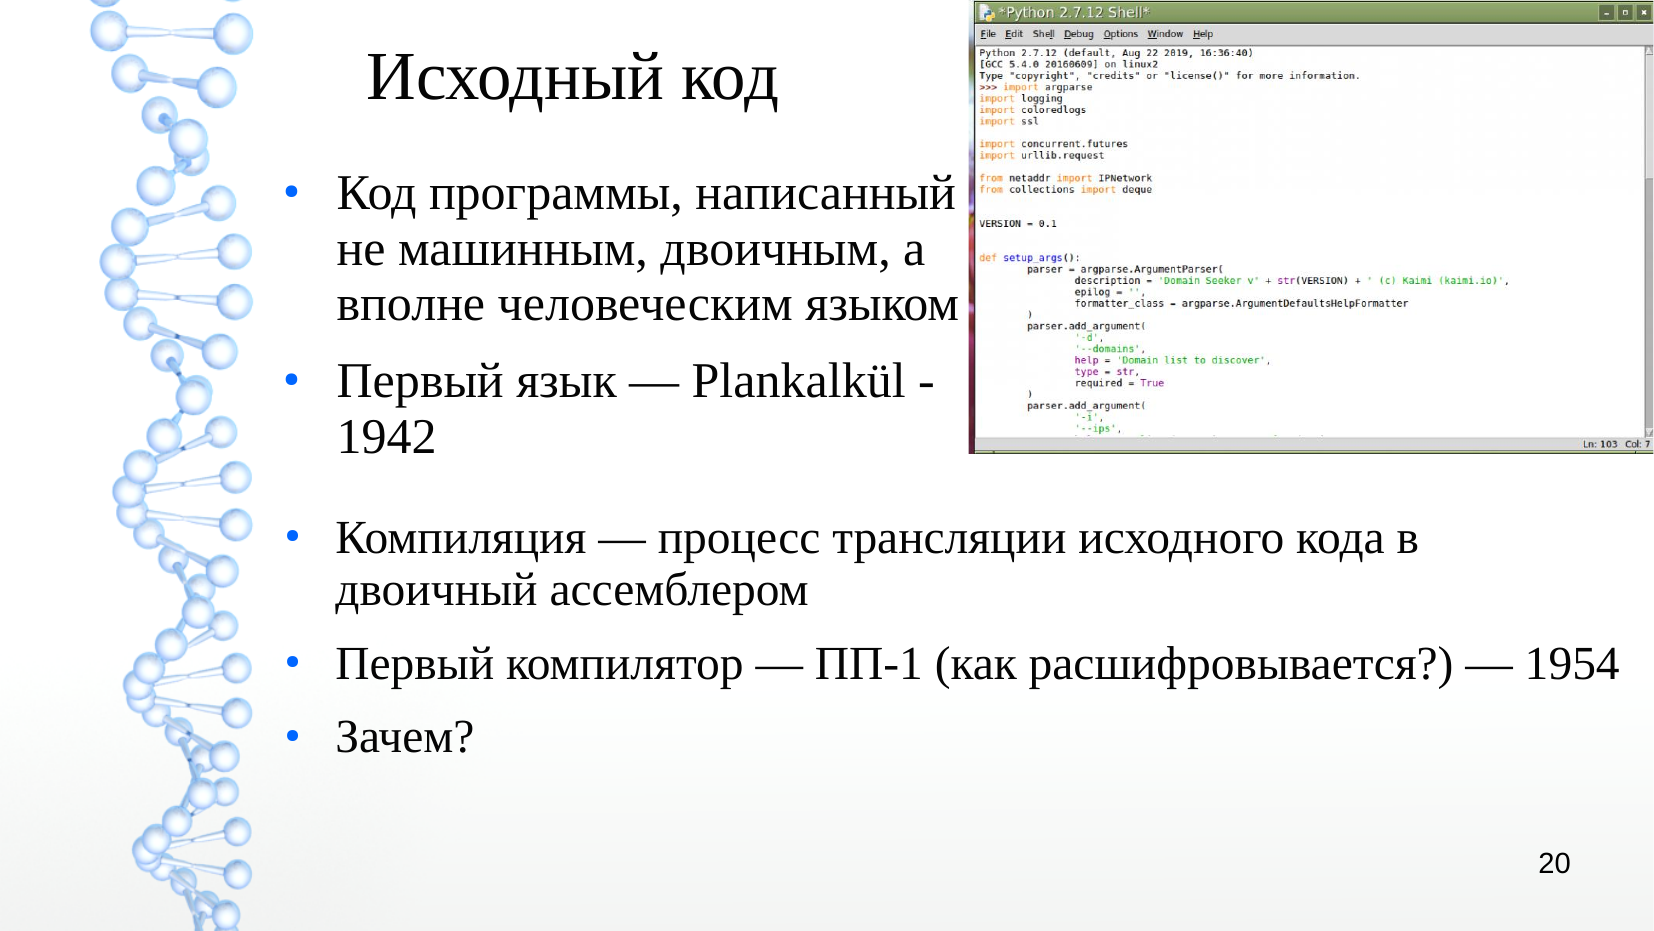

# Исходный код
Код программы, написанный не машинным, двоичным, а вполне человеческим языком
Первый язык — Plankalkül - 1942
Компиляция — процесс трансляции исходного кода в двоичный ассемблером
Первый компилятор — ПП-1 (как расшифровывается?) — 1954
Зачем?
20